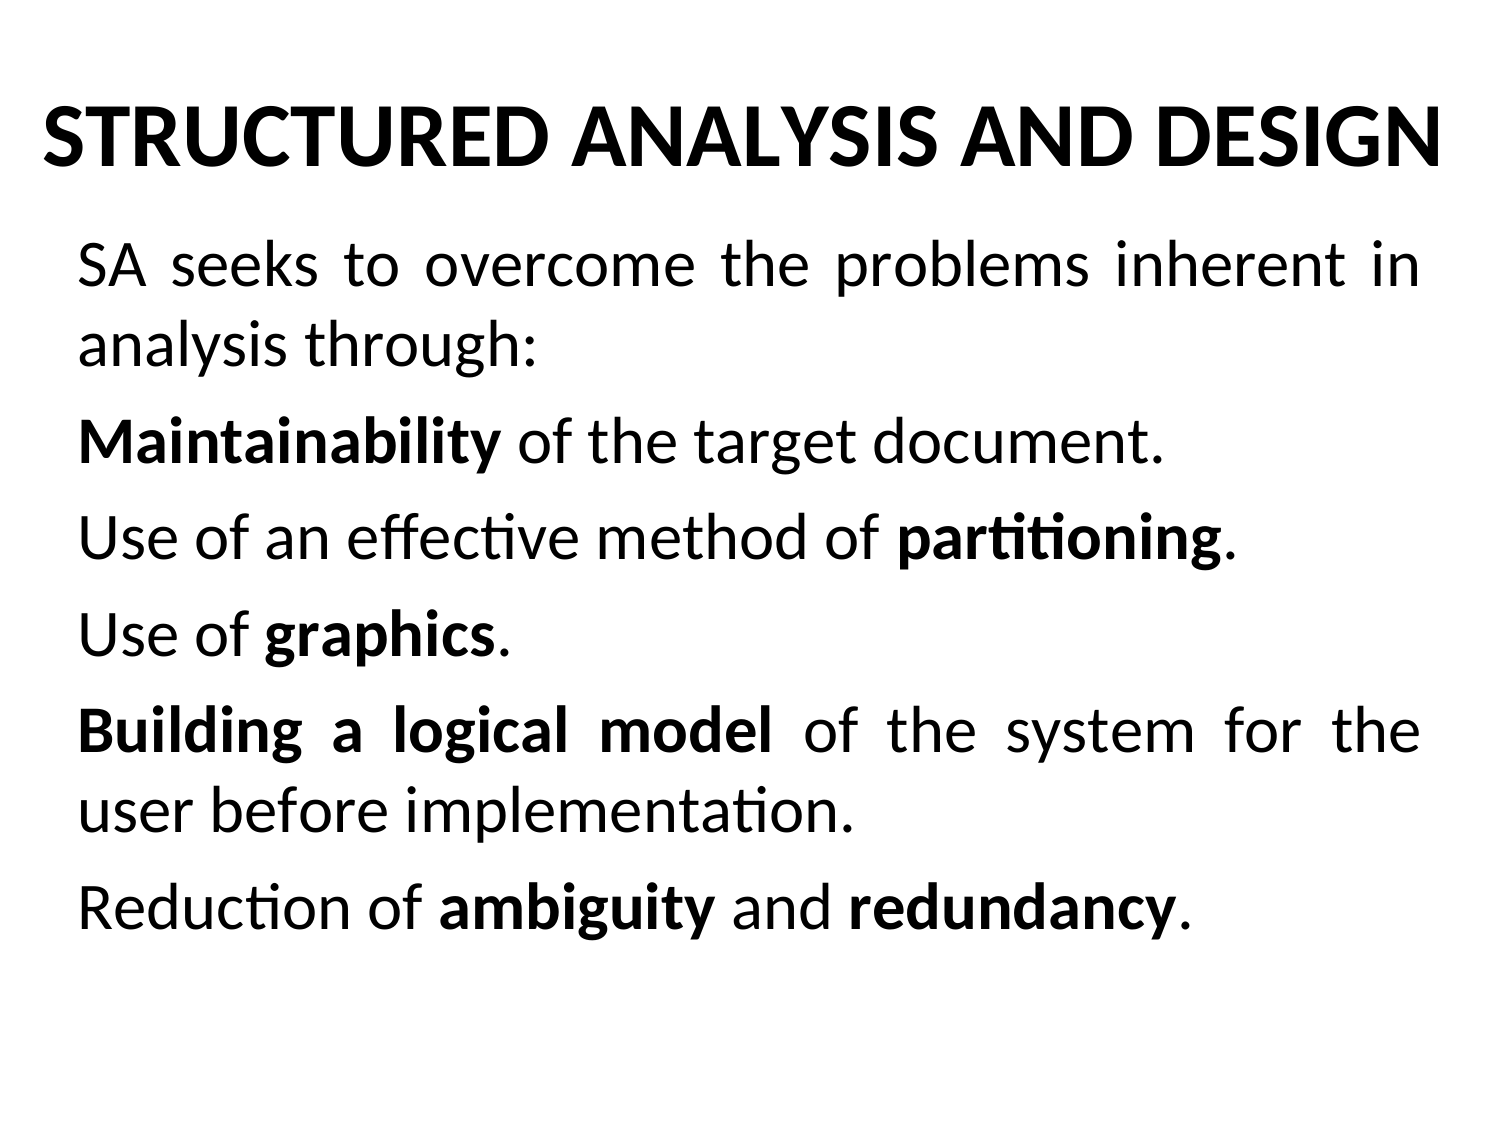

# STRUCTURED ANALYSIS AND DESIGN
SA seeks to overcome the problems inherent in analysis through:
Maintainability of the target document.
Use of an effective method of partitioning.
Use of graphics.
Building a logical model of the system for the user before implementation.
Reduction of ambiguity and redundancy.